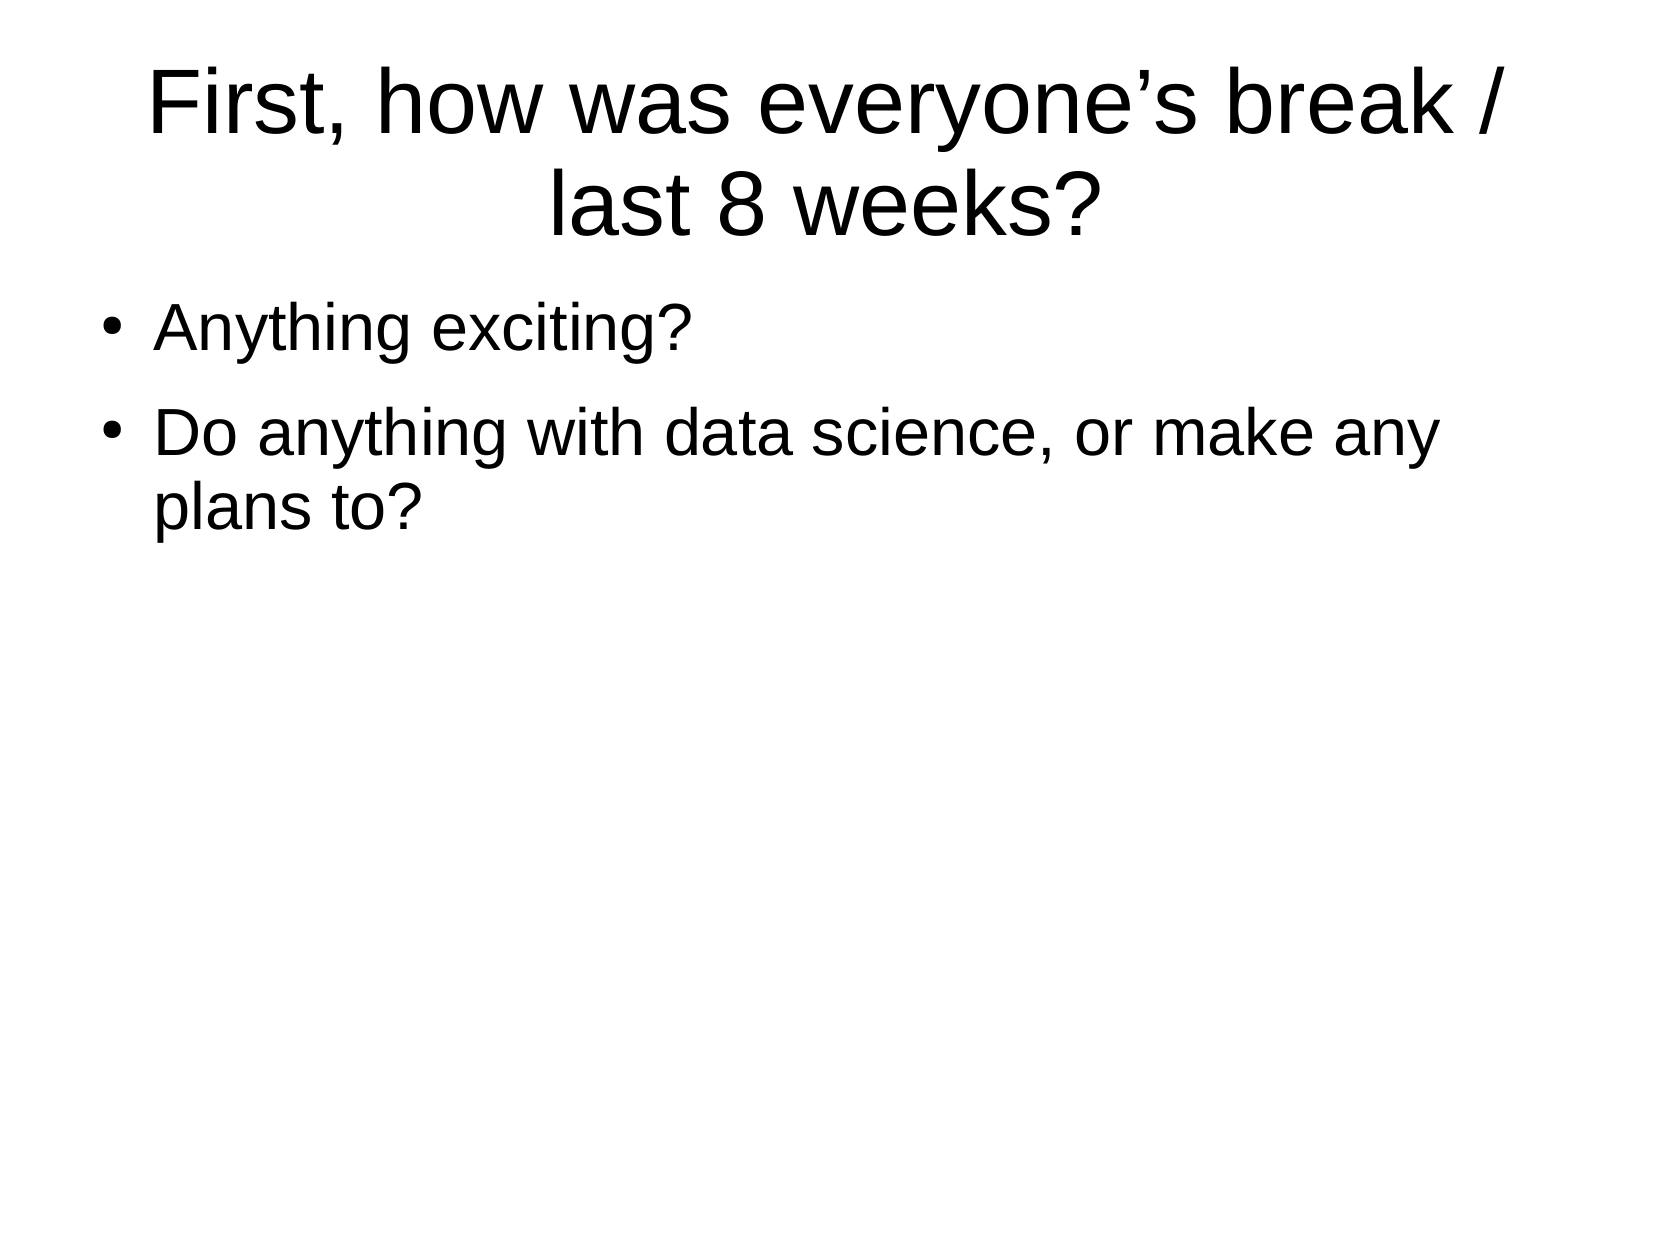

# First, how was everyone’s break / last 8 weeks?
Anything exciting?
Do anything with data science, or make any plans to?